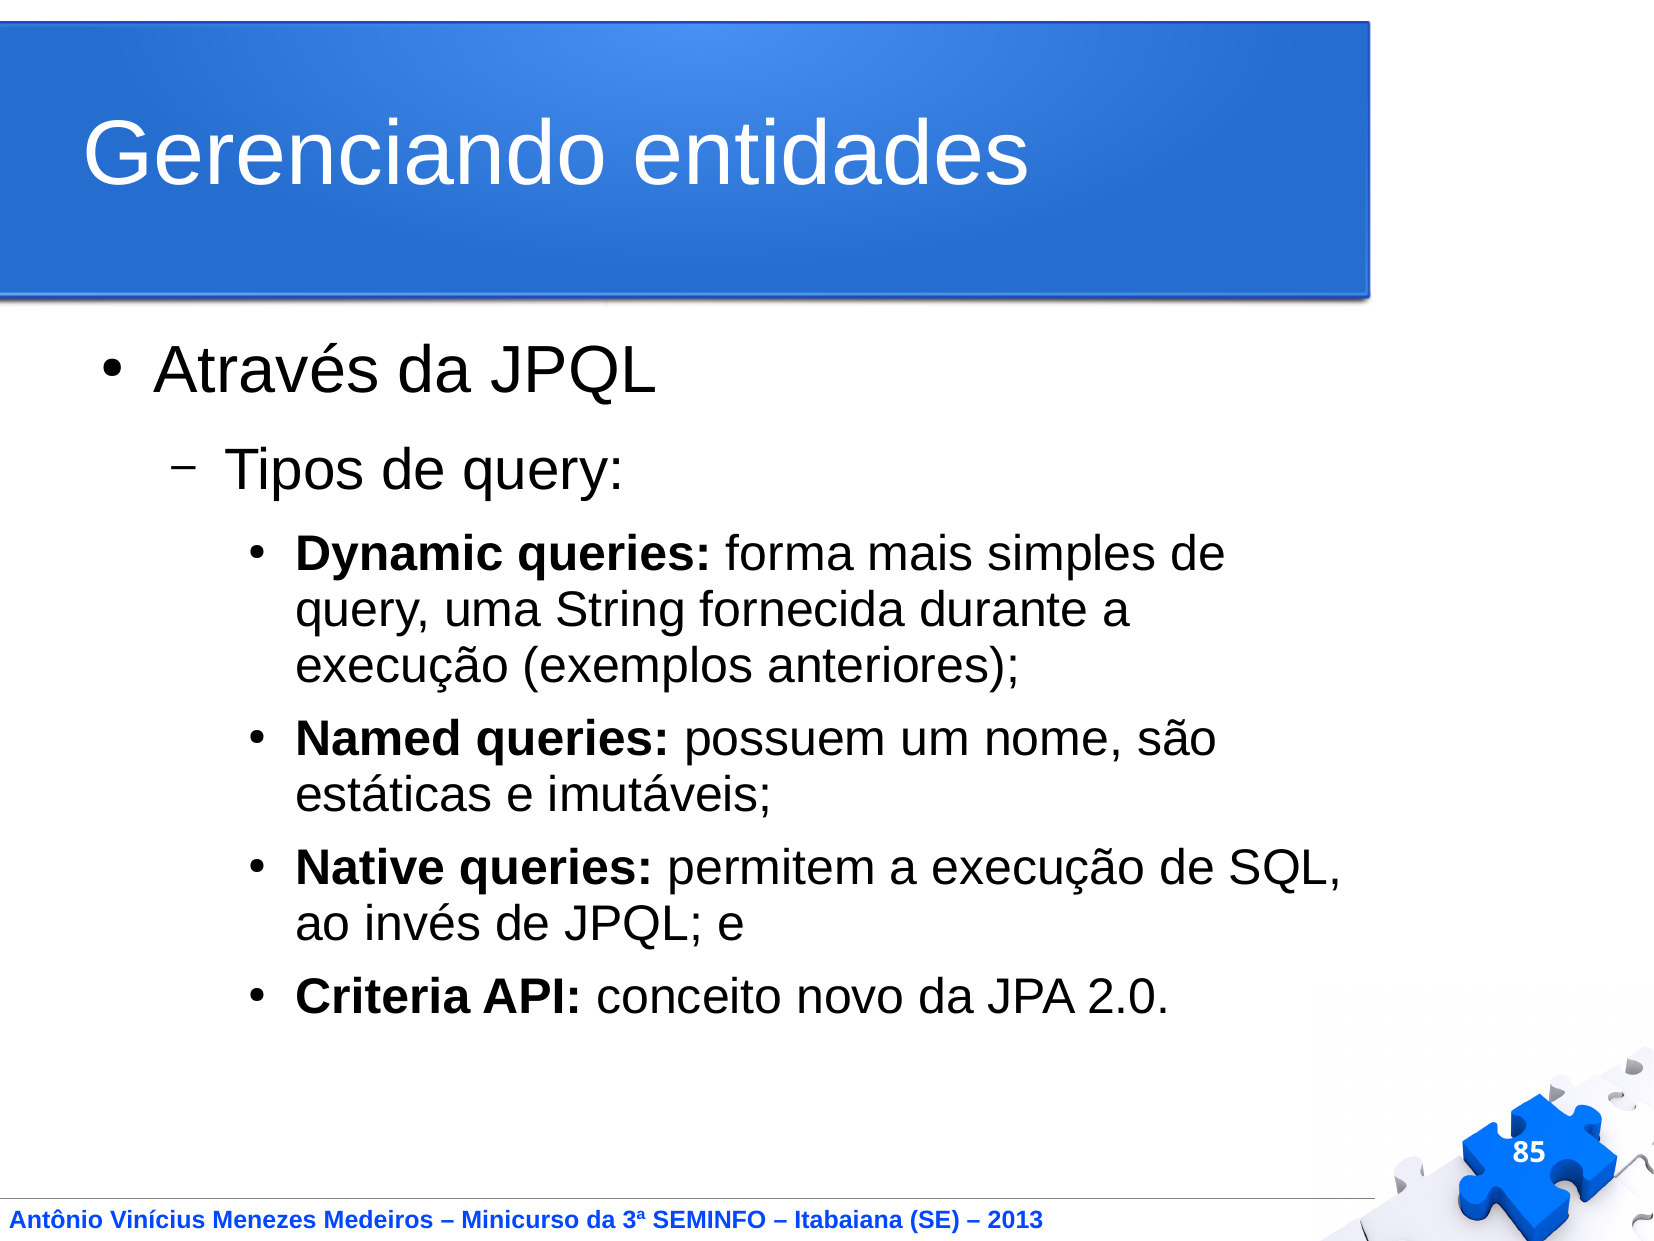

# Gerenciando entidades
Através da JPQL
Tipos de query:
Dynamic queries: forma mais simples de query, uma String fornecida durante a execução (exemplos anteriores);
Named queries: possuem um nome, são estáticas e imutáveis;
Native queries: permitem a execução de SQL, ao invés de JPQL; e
Criteria API: conceito novo da JPA 2.0.
85